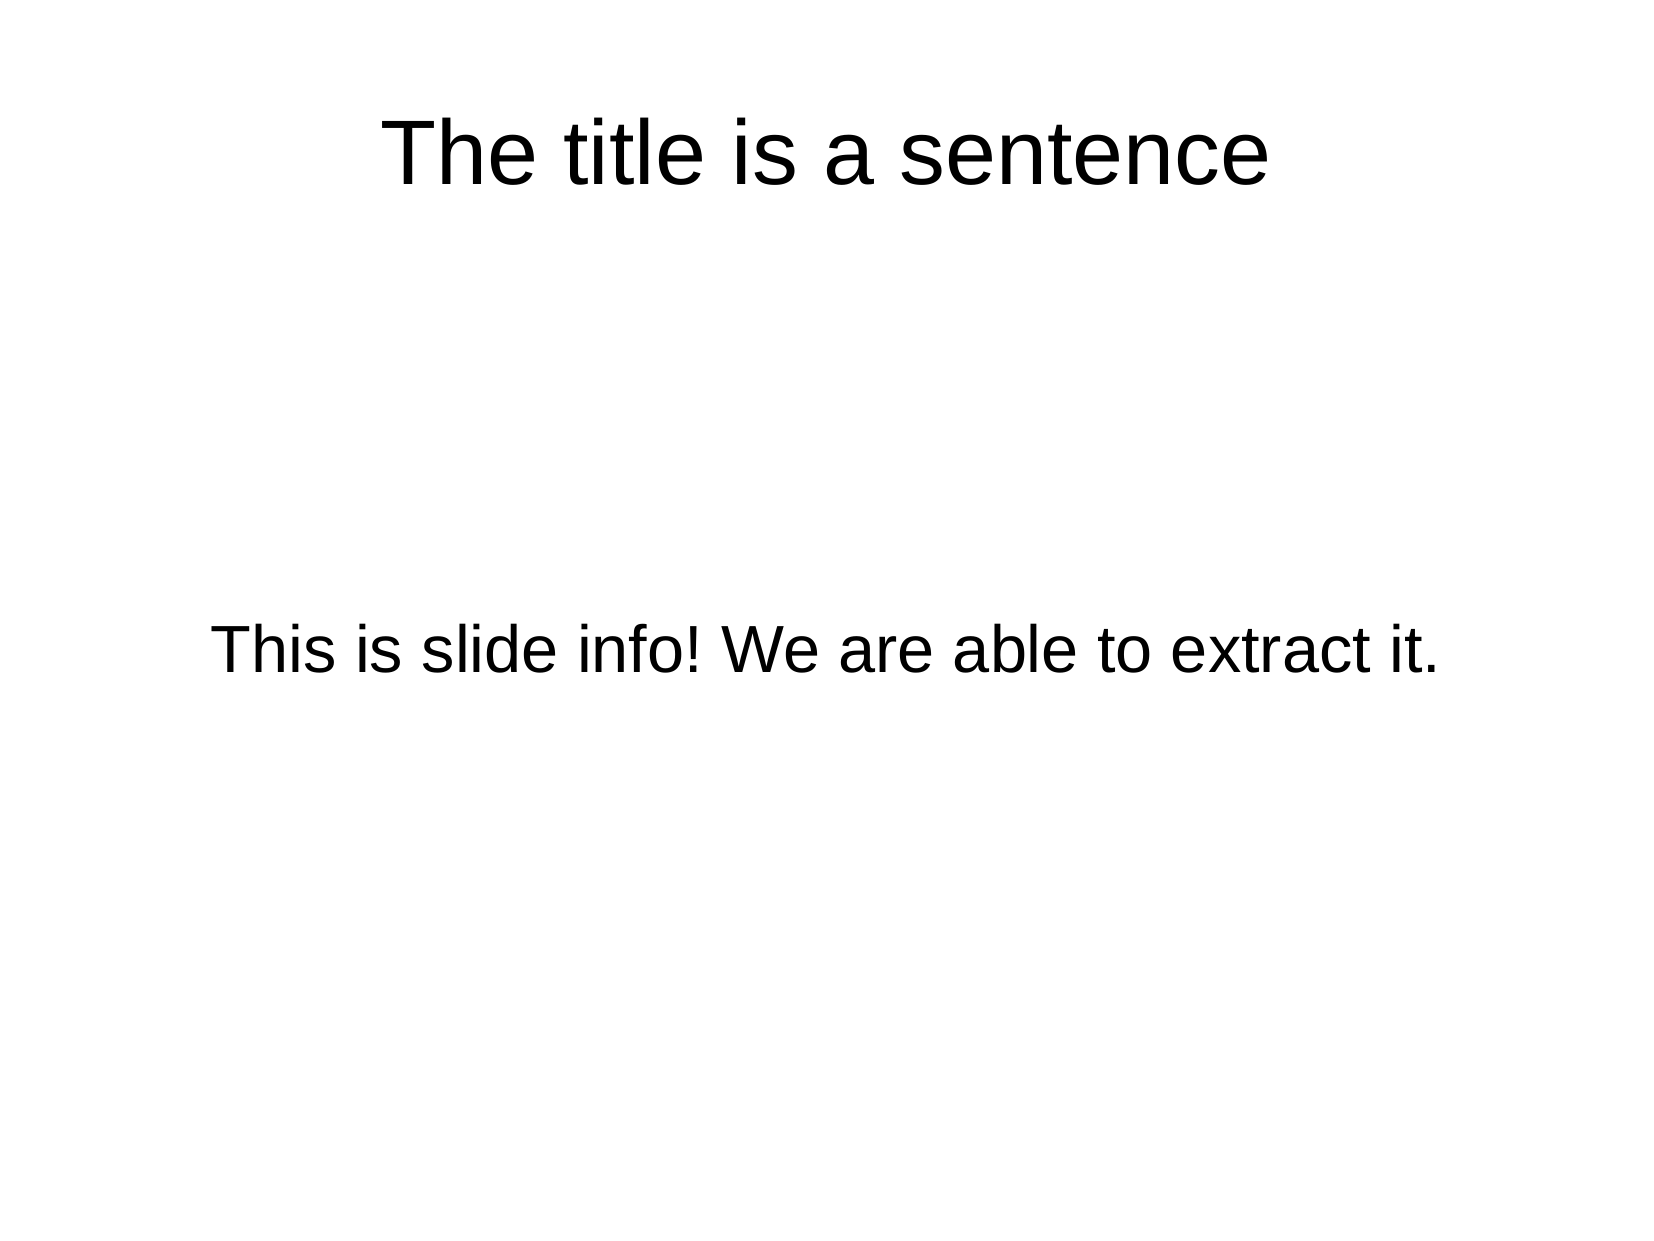

# The title is a sentence
This is slide info! We are able to extract it.